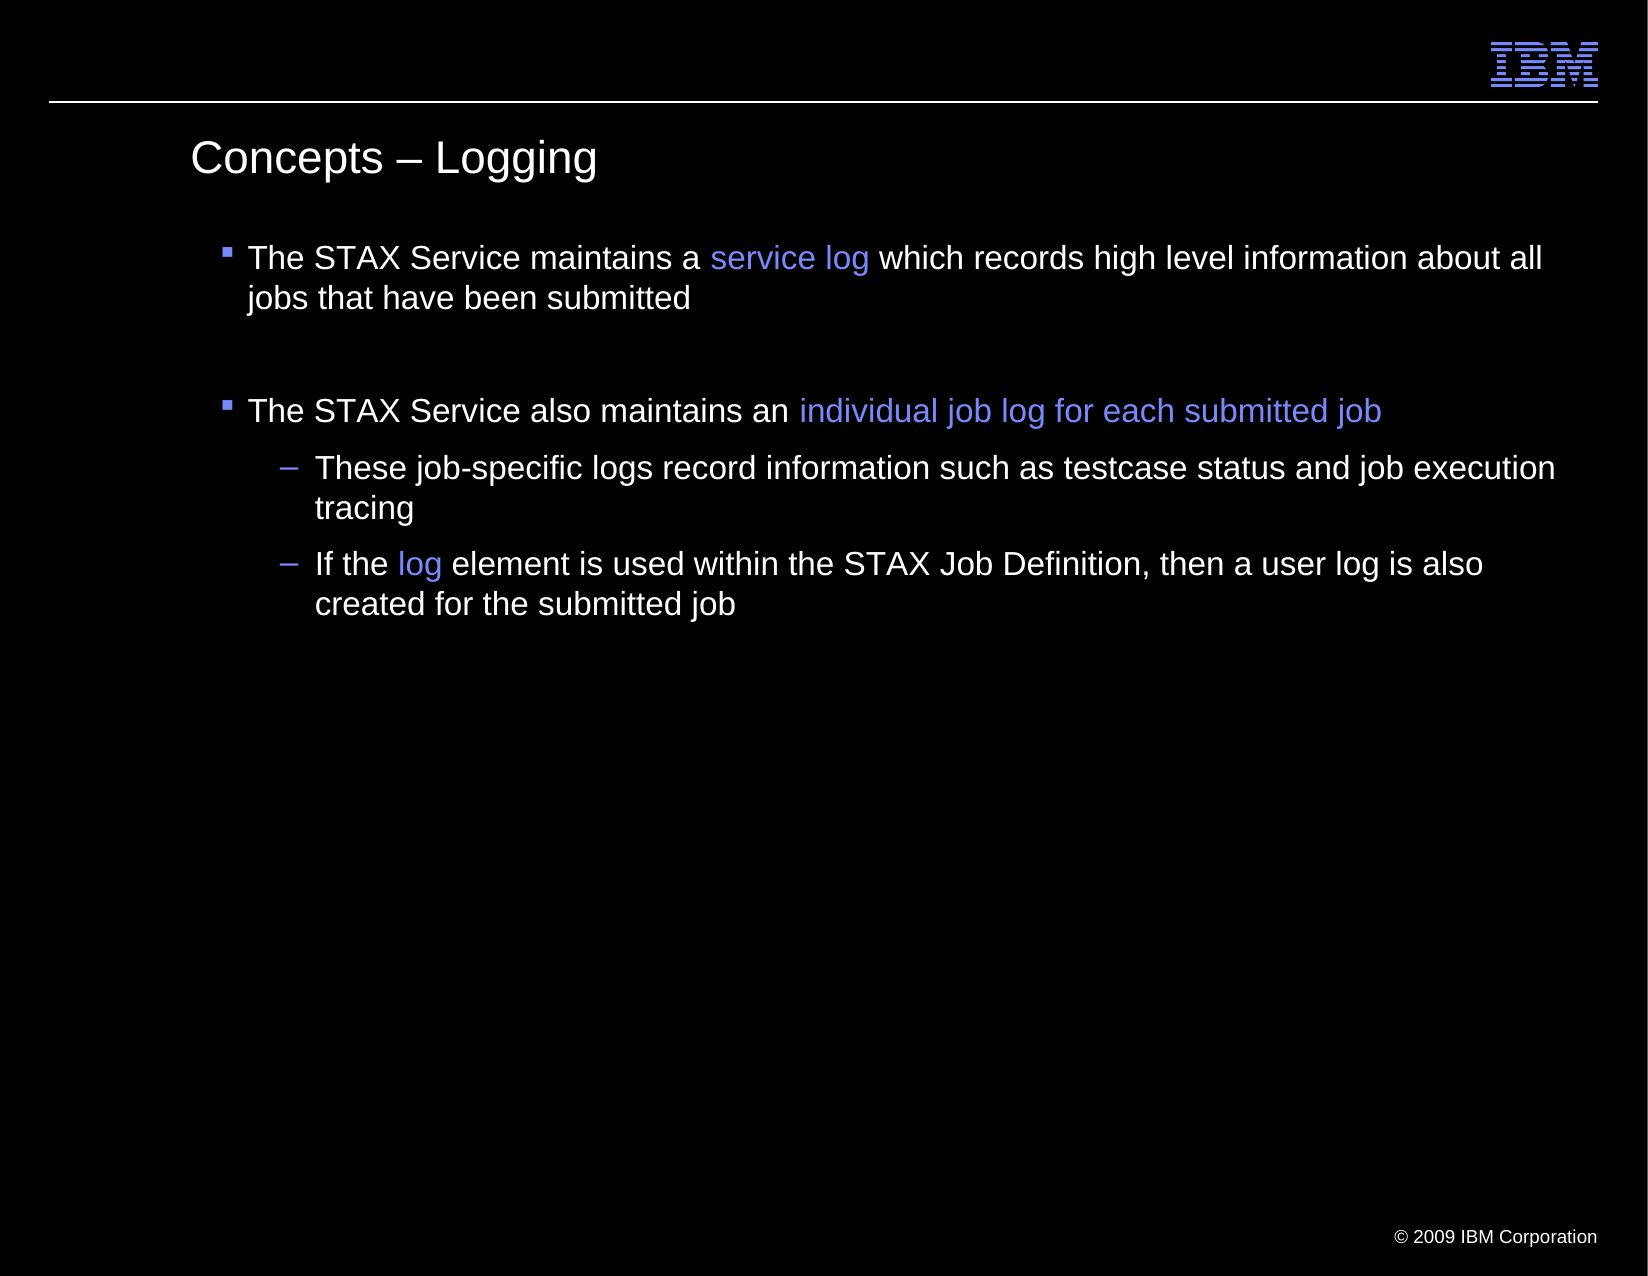

# Concepts – Logging
The STAX Service maintains a service log which records high level information about all jobs that have been submitted
The STAX Service also maintains an individual job log for each submitted job
These job-specific logs record information such as testcase status and job execution tracing
If the log element is used within the STAX Job Definition, then a user log is also created for the submitted job